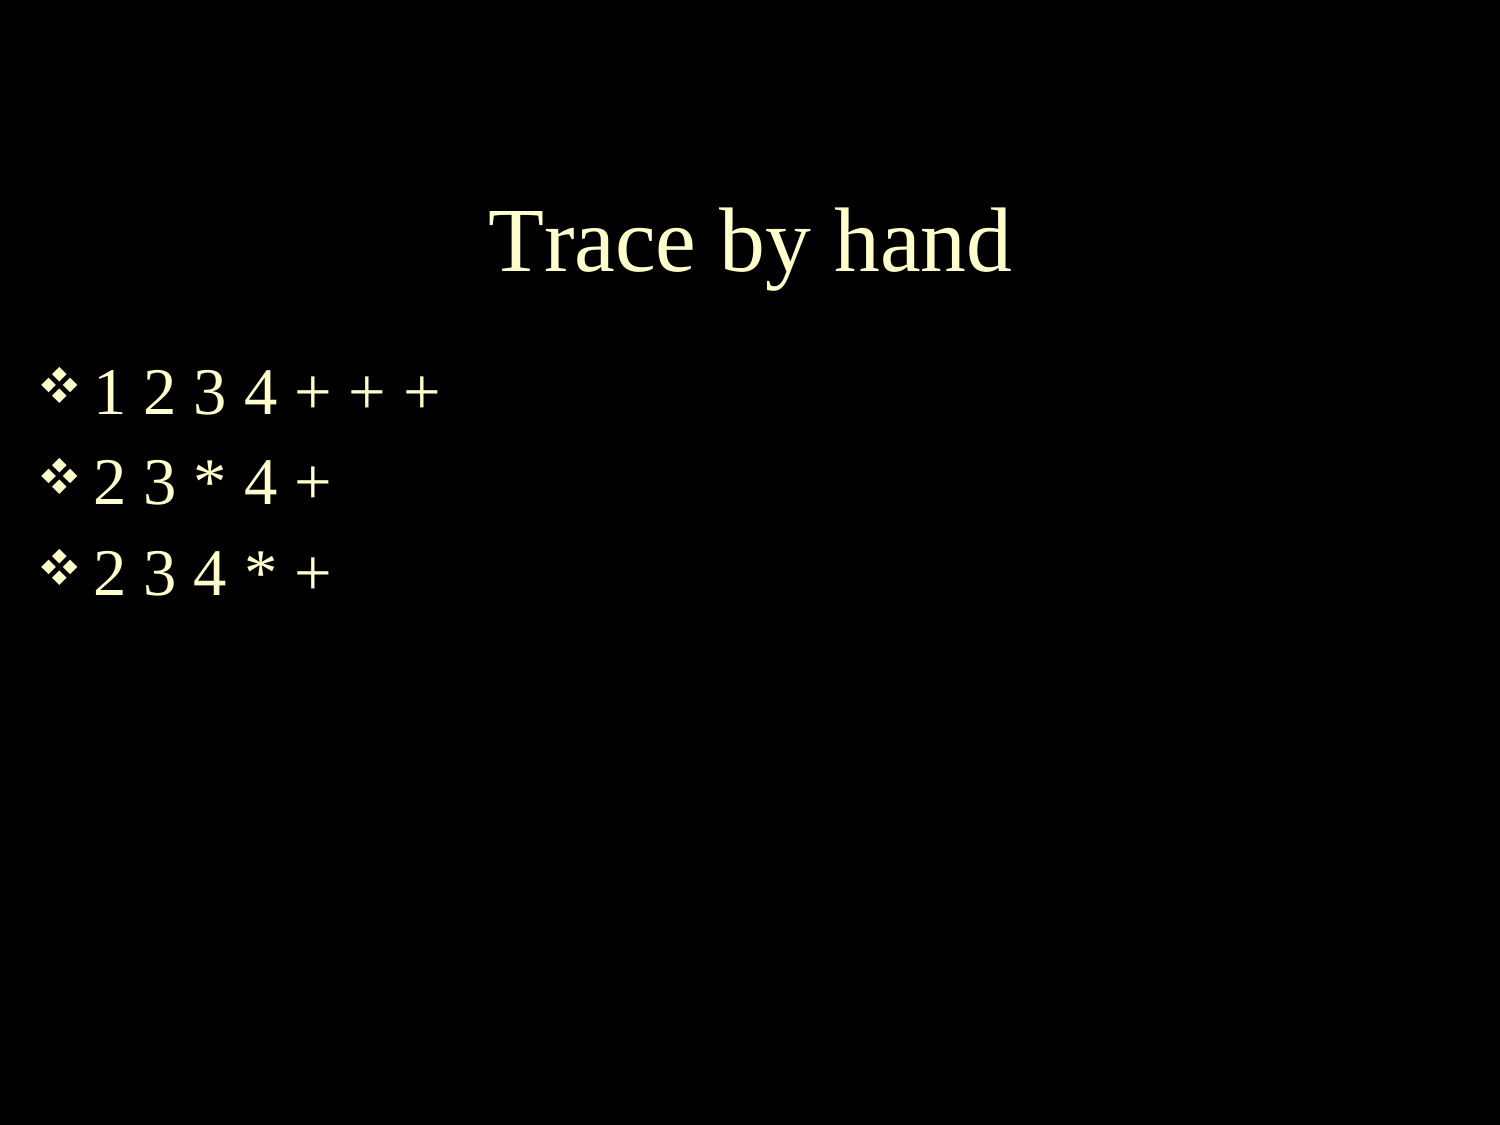

# Trace by hand
1 2 3 4 + + +
2 3 * 4 +
2 3 4 * +